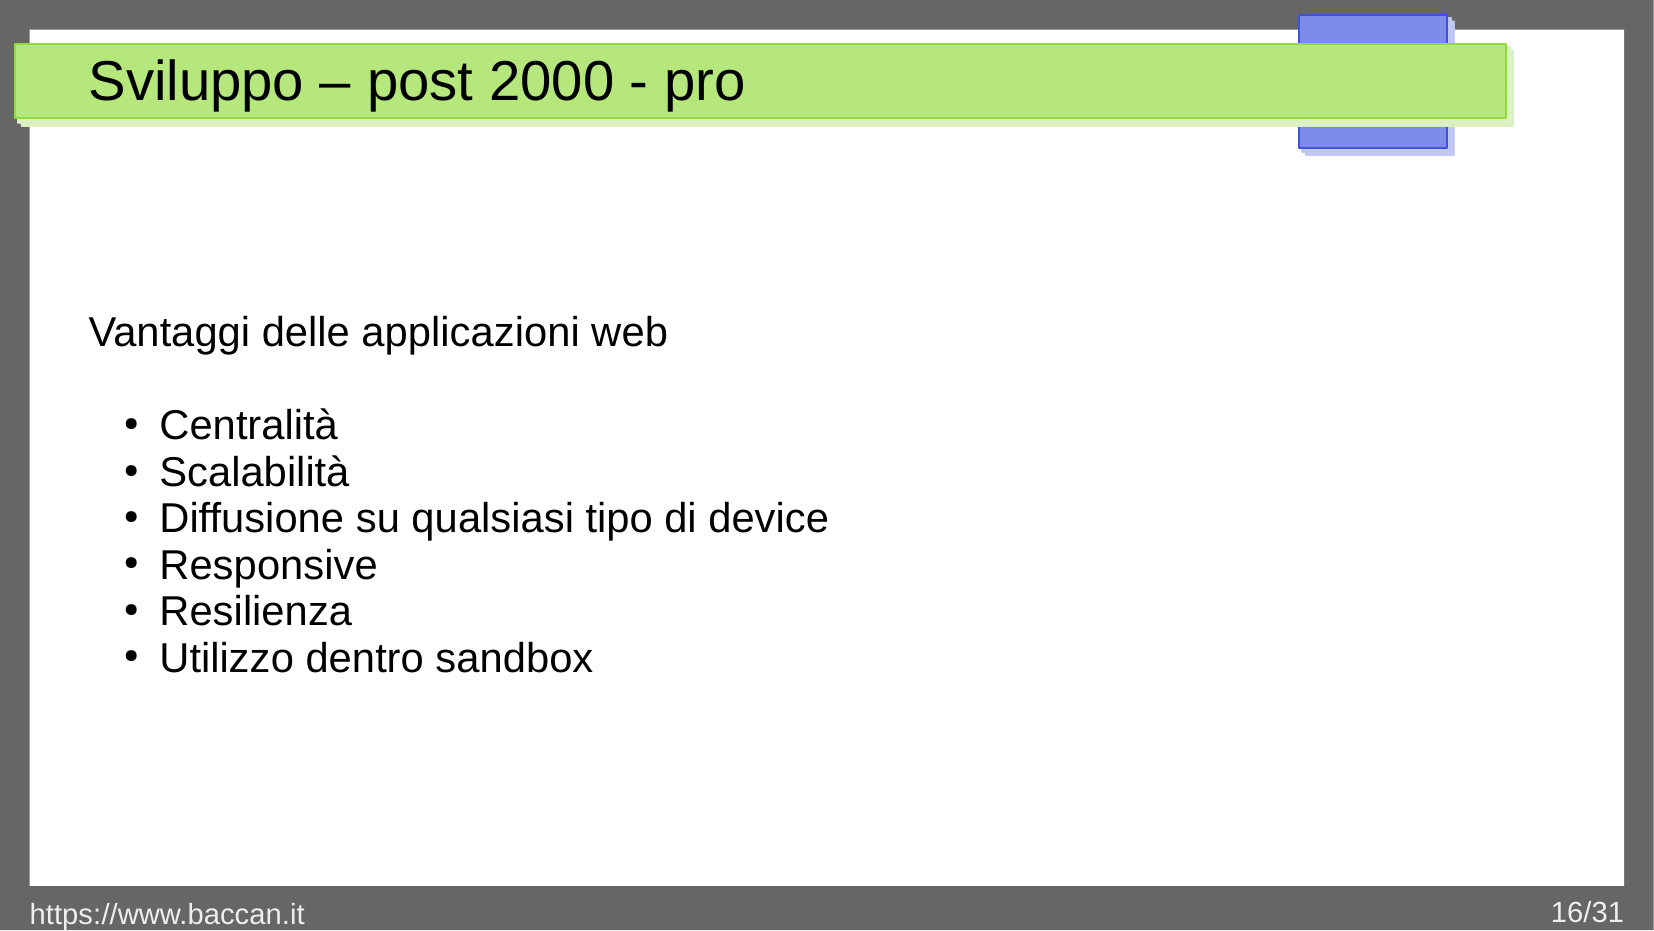

# Sviluppo – post 2000 - pro
Vantaggi delle applicazioni web
Centralità
Scalabilità
Diffusione su qualsiasi tipo di device
Responsive
Resilienza
Utilizzo dentro sandbox
16
https://www.baccan.it